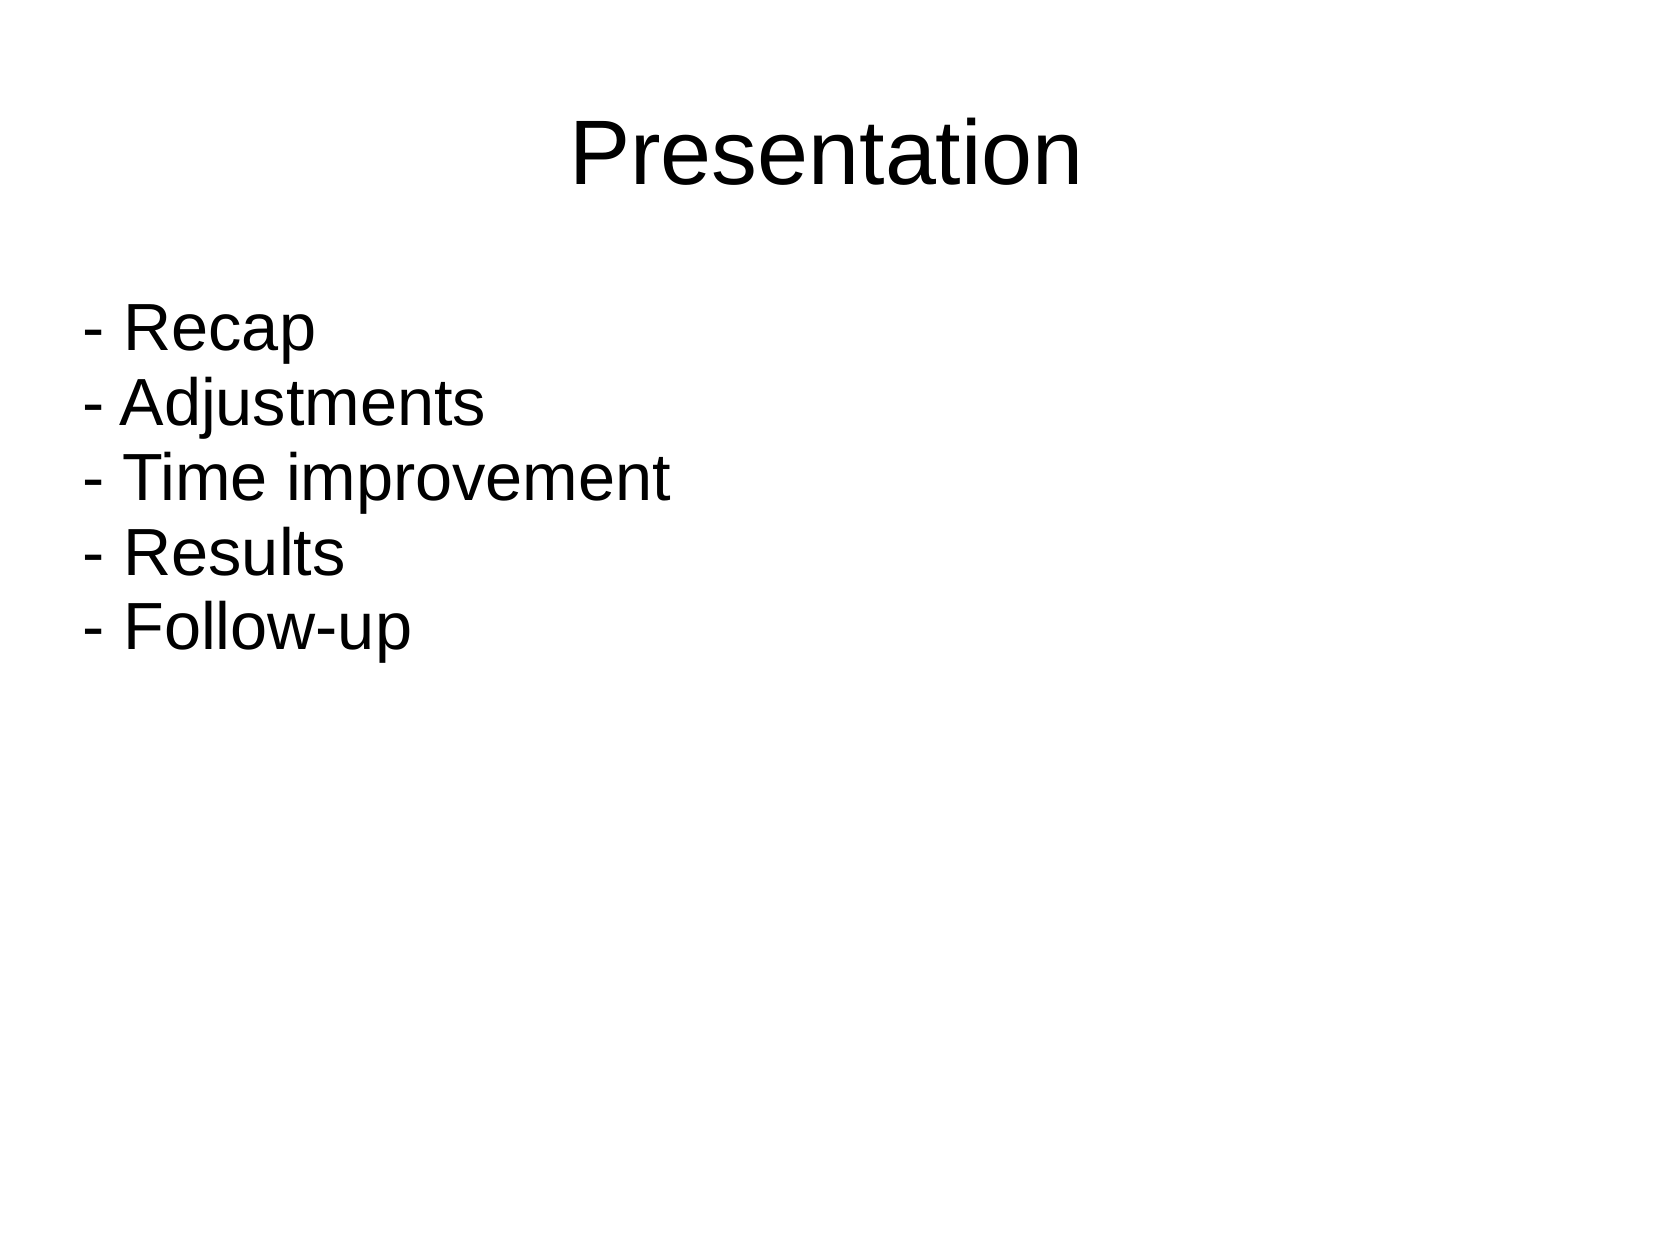

# Presentation
- Recap
- Adjustments
- Time improvement
- Results
- Follow-up